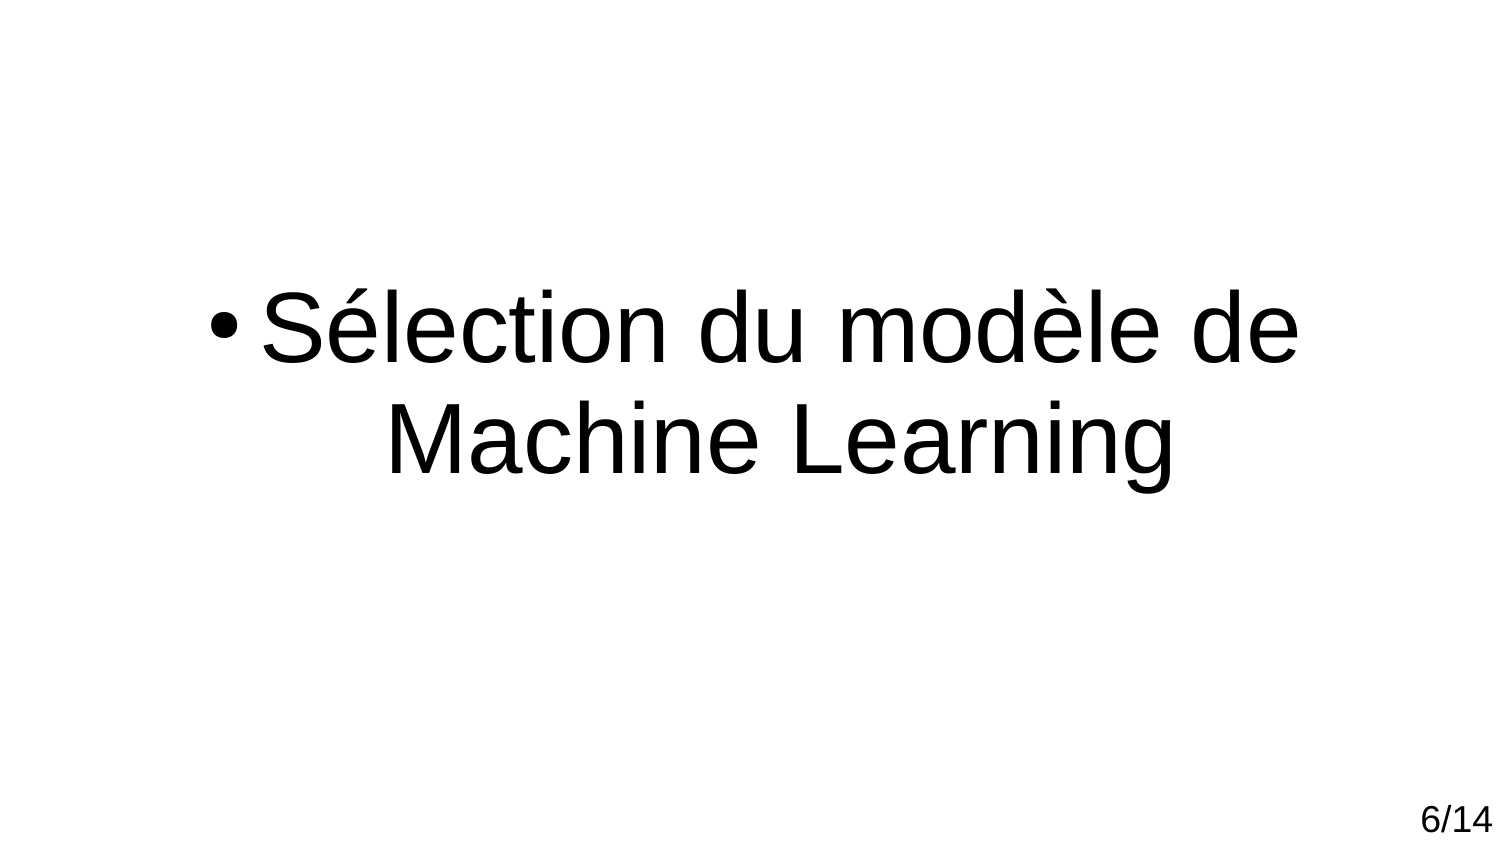

# Sélection du modèle de Machine Learning
6/14